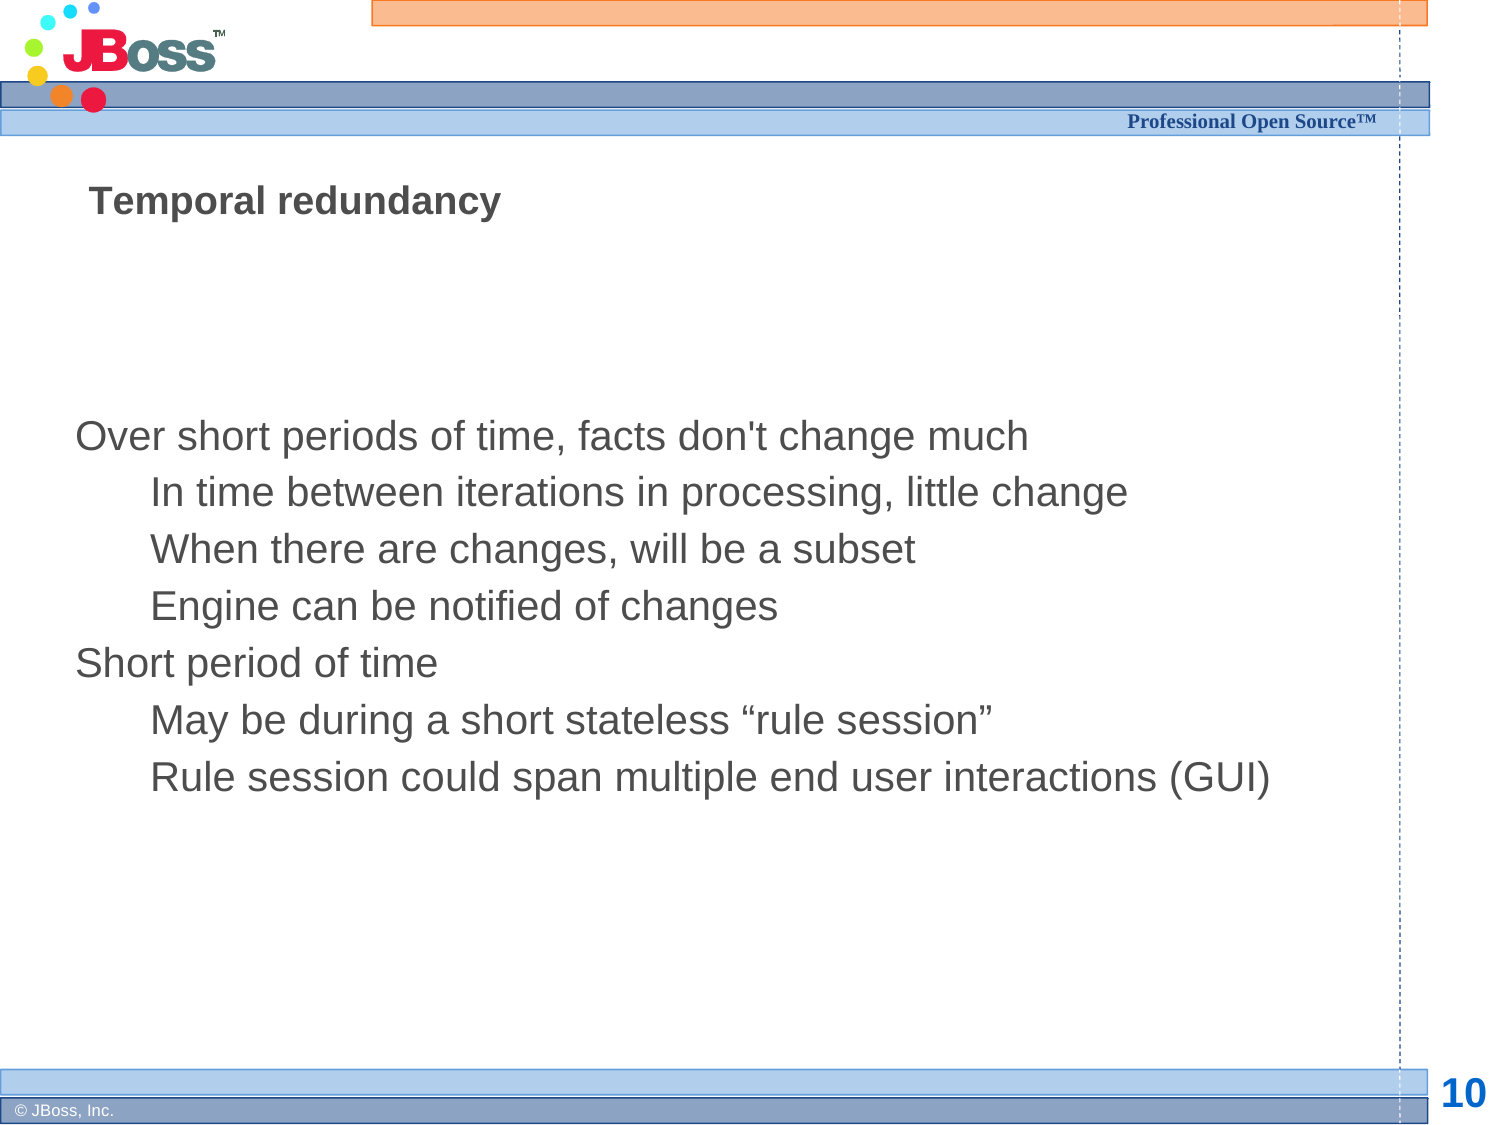

# Temporal redundancy
Over short periods of time, facts don't change much
In time between iterations in processing, little change
When there are changes, will be a subset
Engine can be notified of changes
Short period of time
May be during a short stateless “rule session”
Rule session could span multiple end user interactions (GUI)